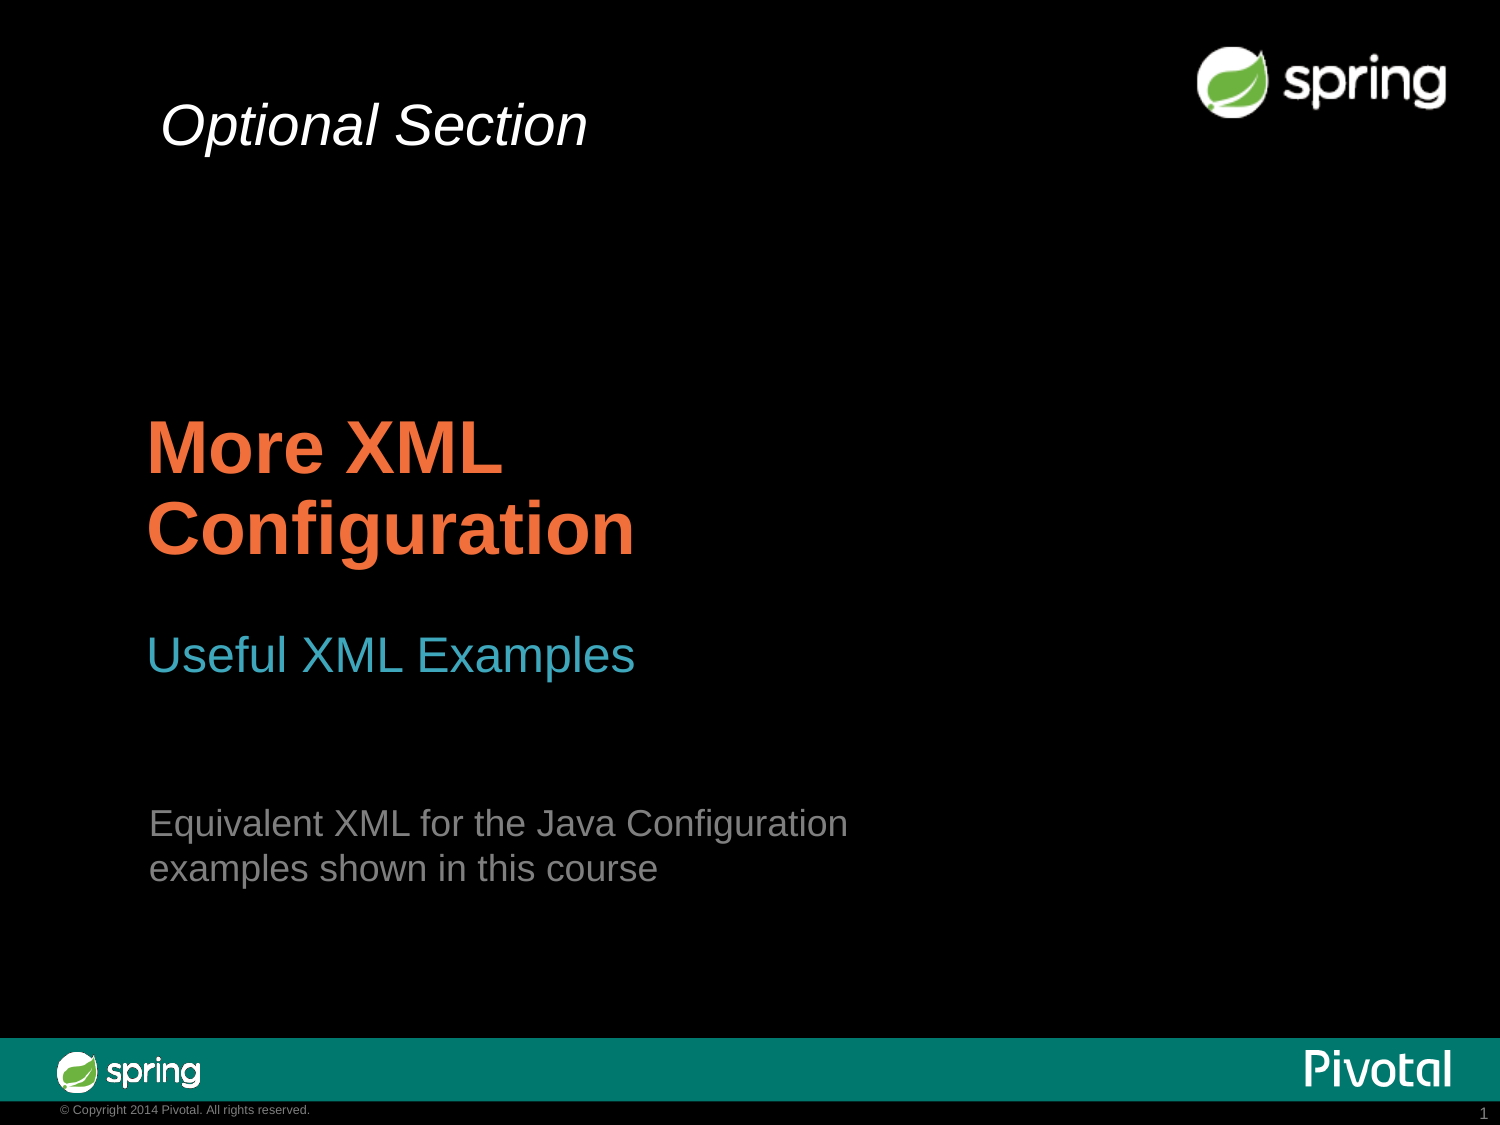

Optional Section
# More XML Configuration
Useful XML Examples
Equivalent XML for the Java Configuration examples shown in this course